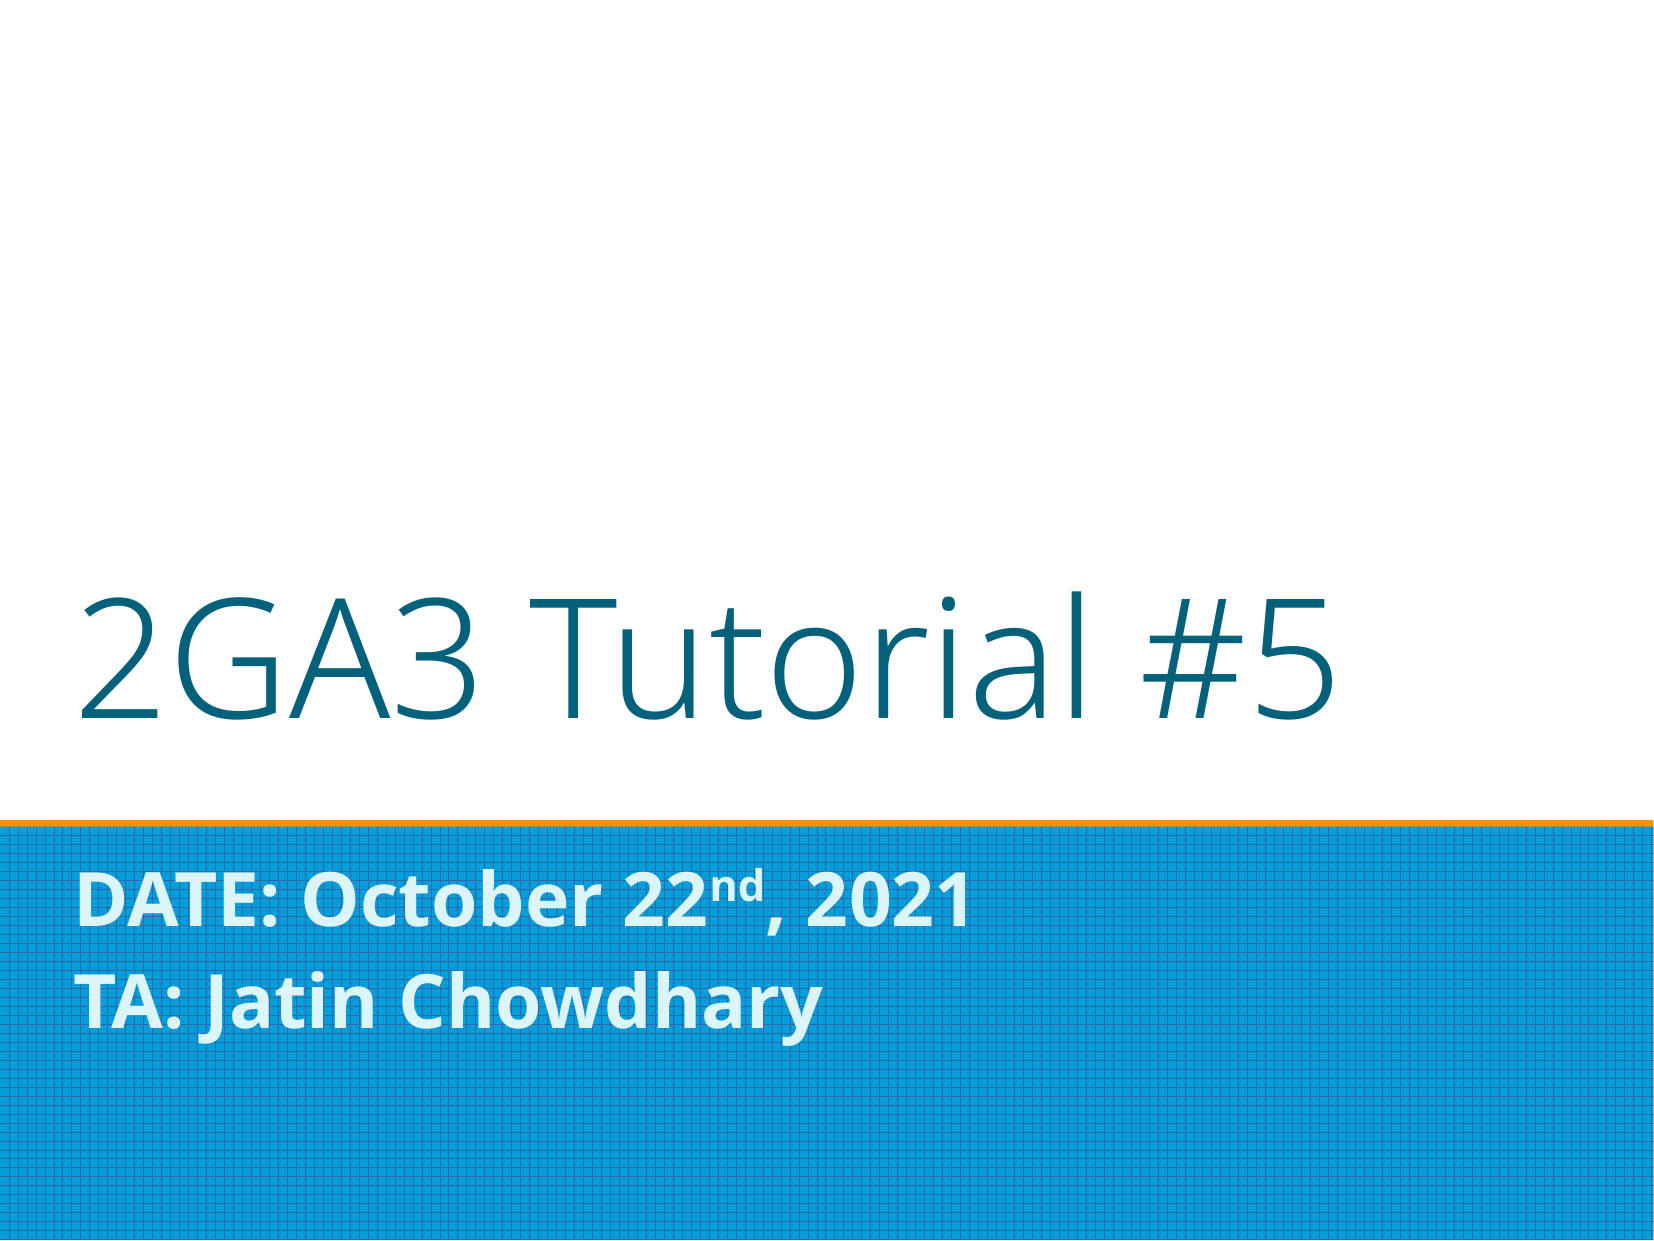

# 2GA3 Tutorial #5
DATE: October 22nd, 2021
TA: Jatin Chowdhary